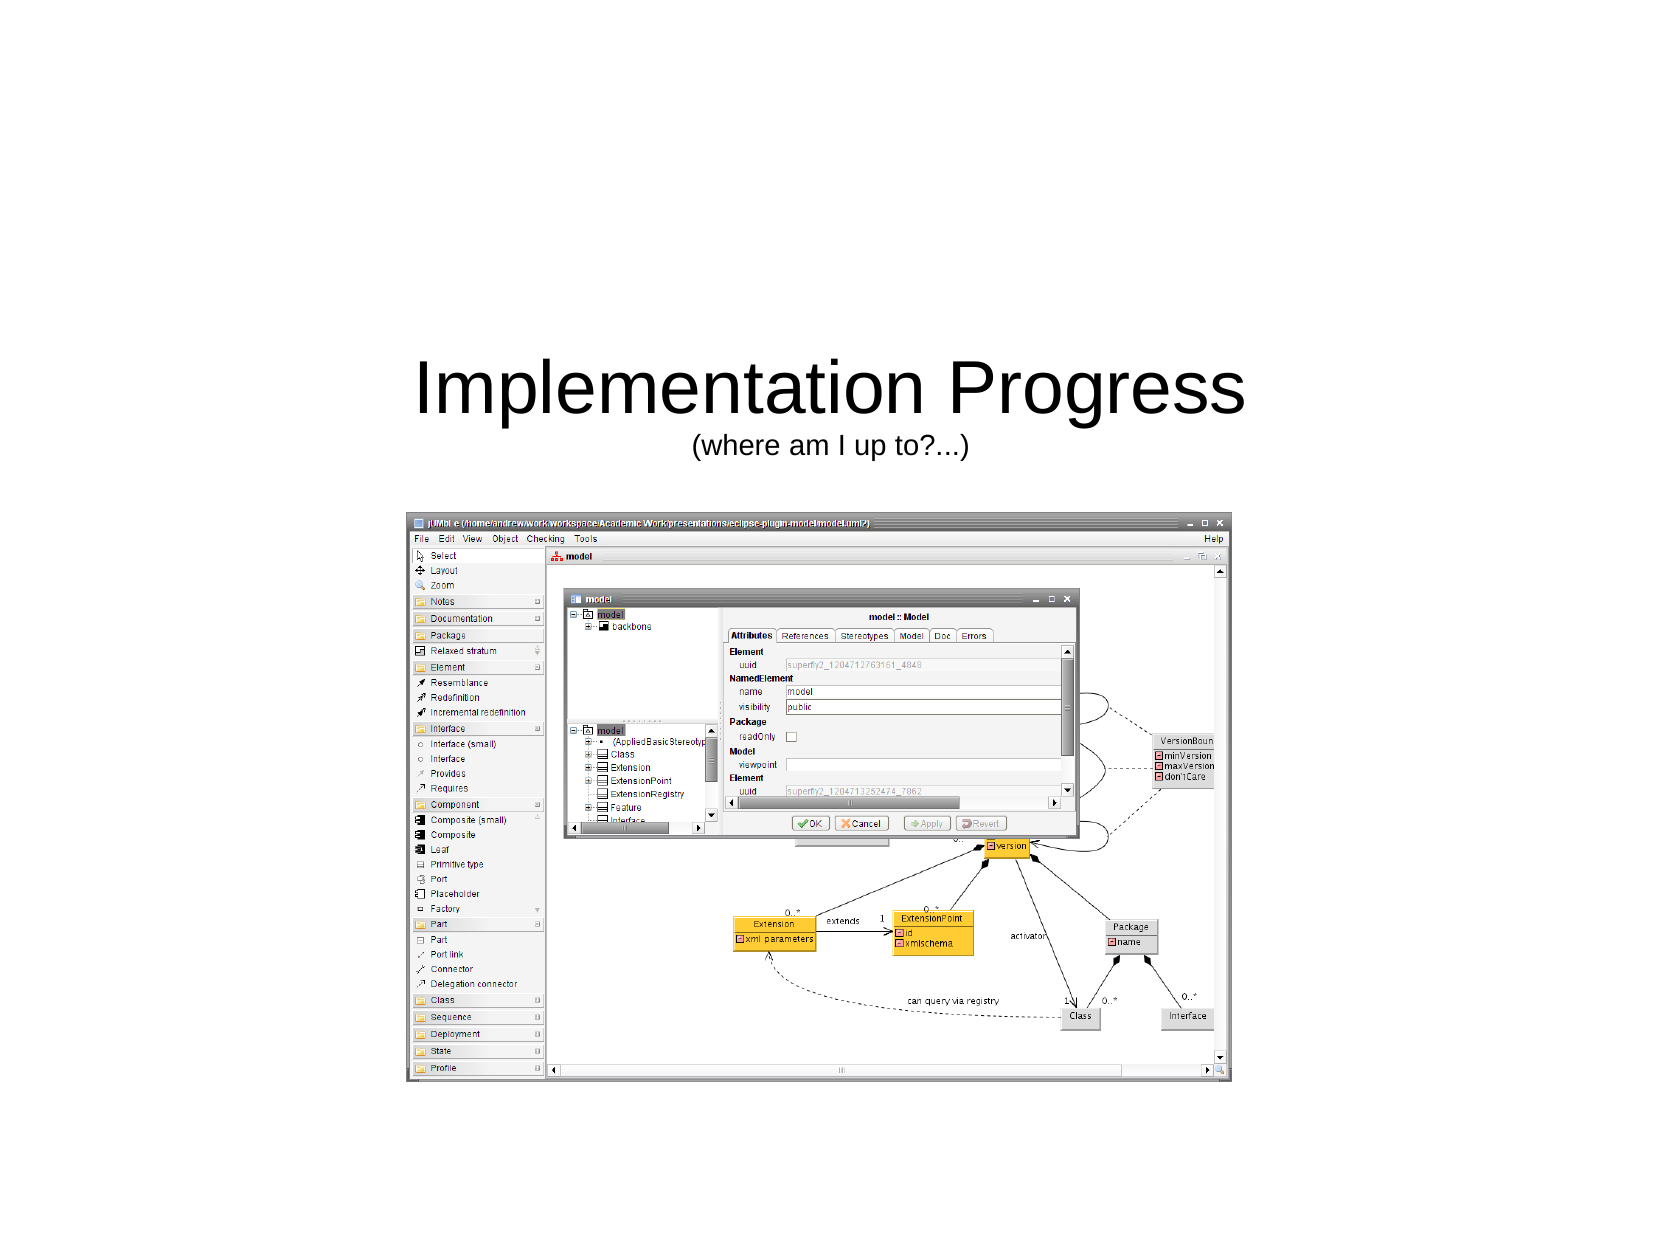

# Implementation Progress (where am I up to?...)